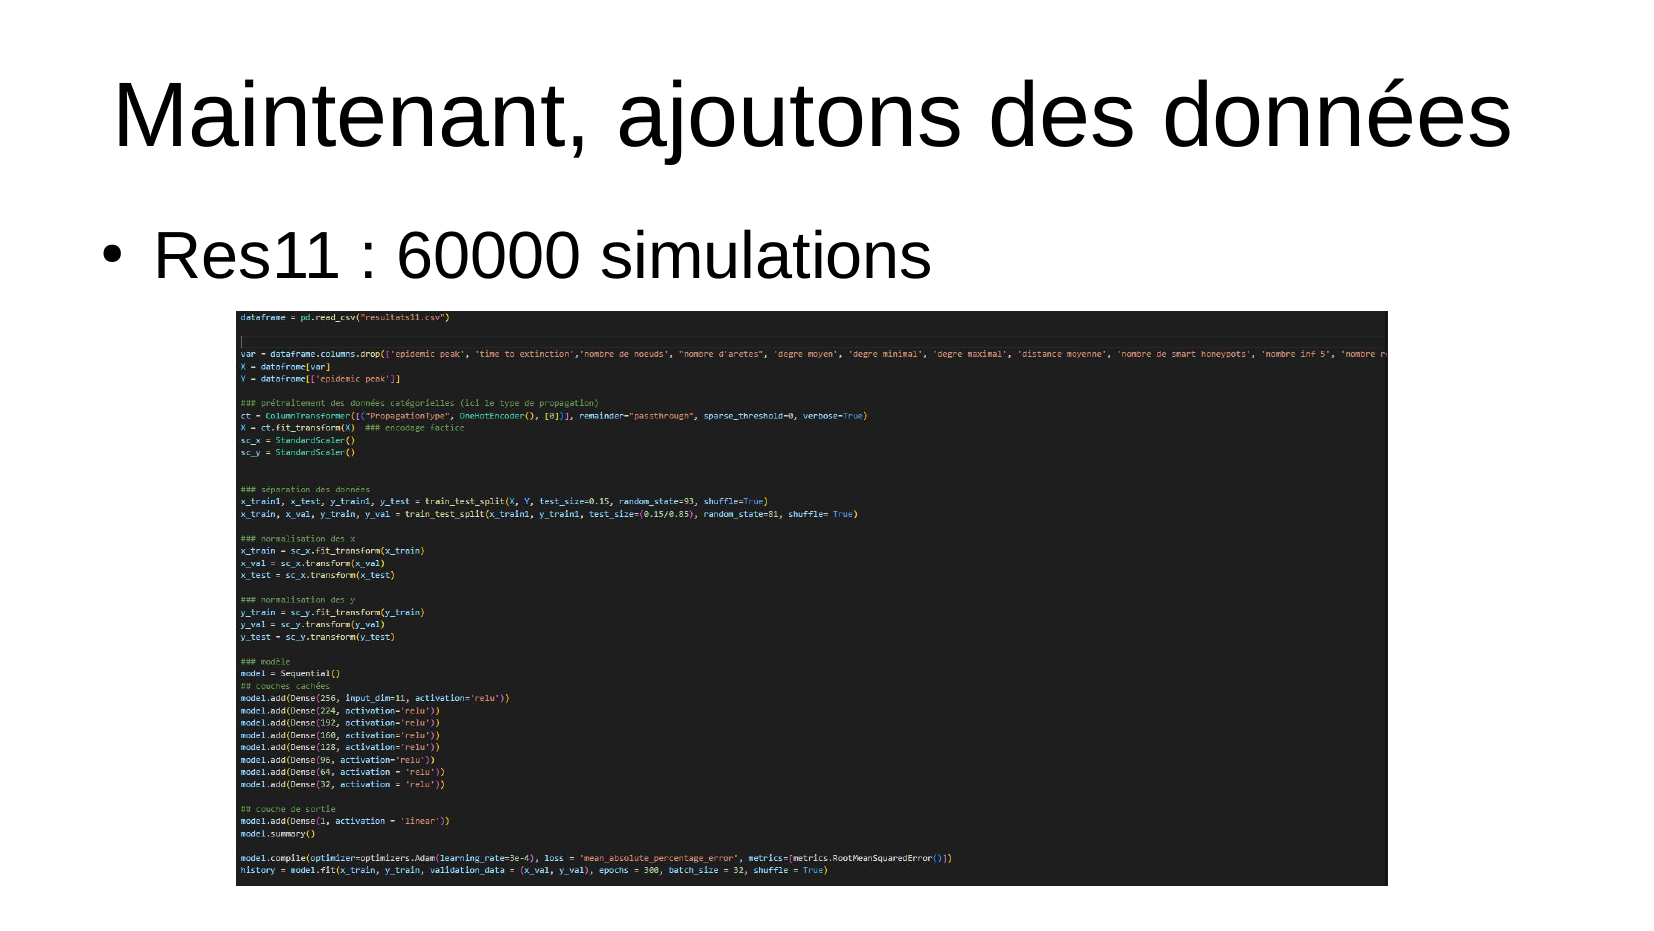

# Maintenant, ajoutons des données
Res11 : 60000 simulations